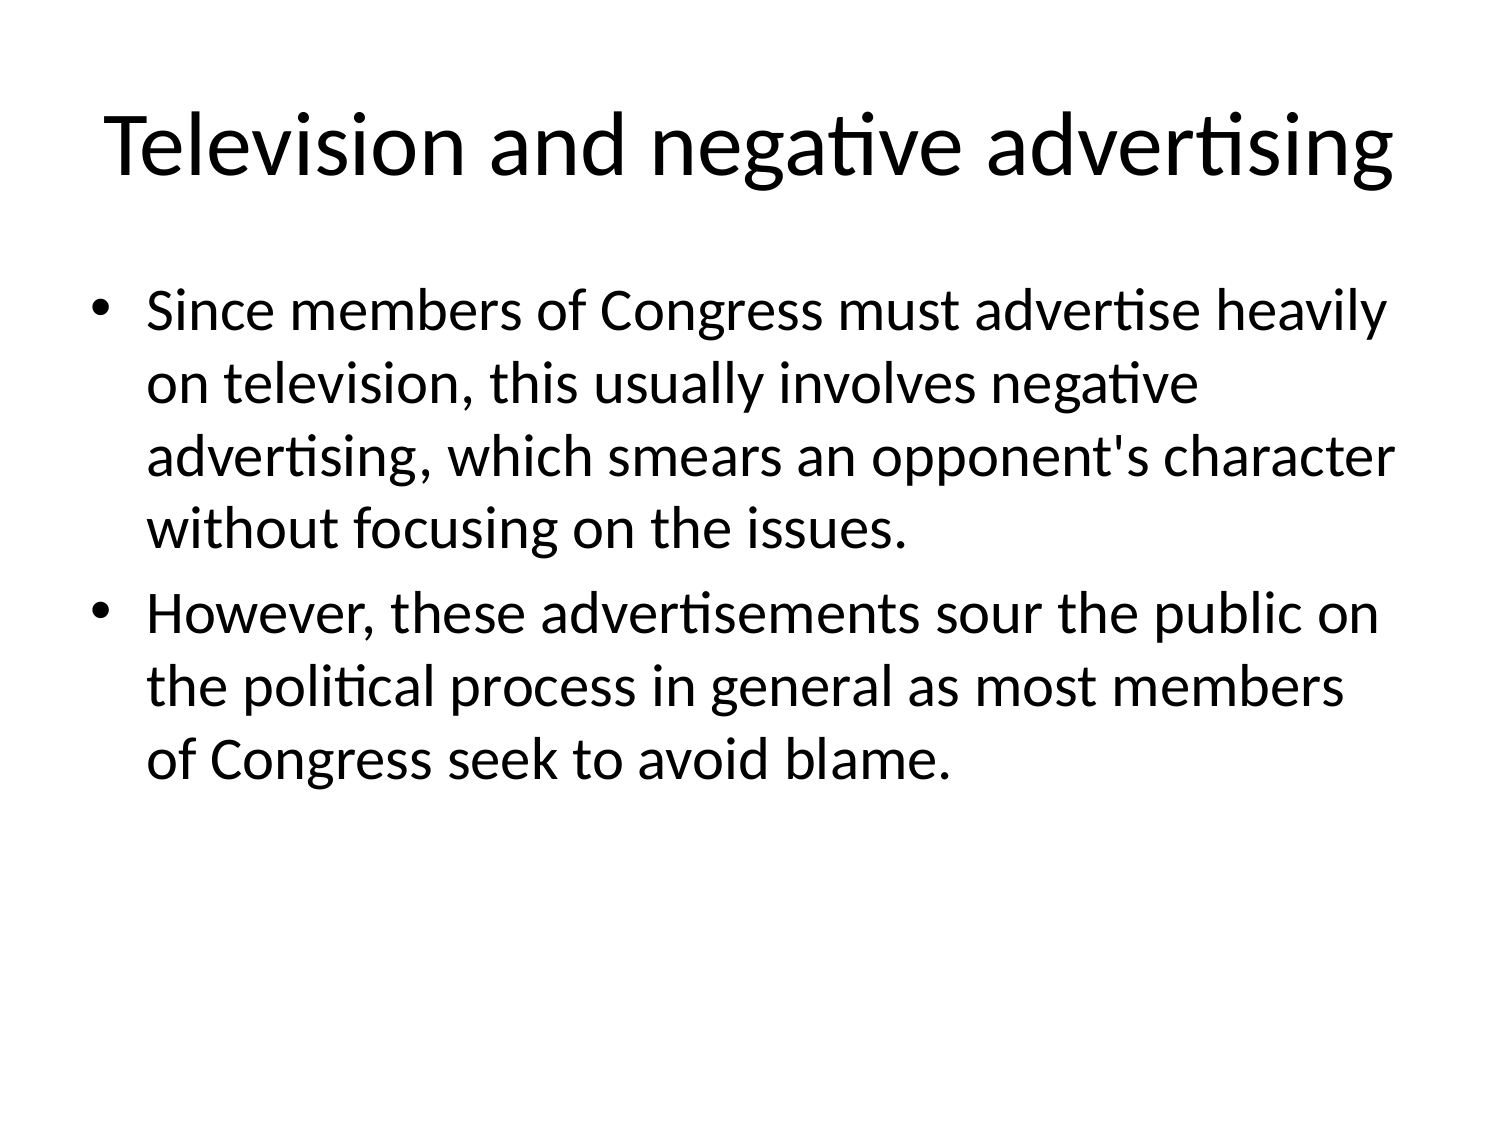

# Television and negative advertising
Since members of Congress must advertise heavily on television, this usually involves negative advertising, which smears an opponent's character without focusing on the issues.
However, these advertisements sour the public on the political process in general as most members of Congress seek to avoid blame.